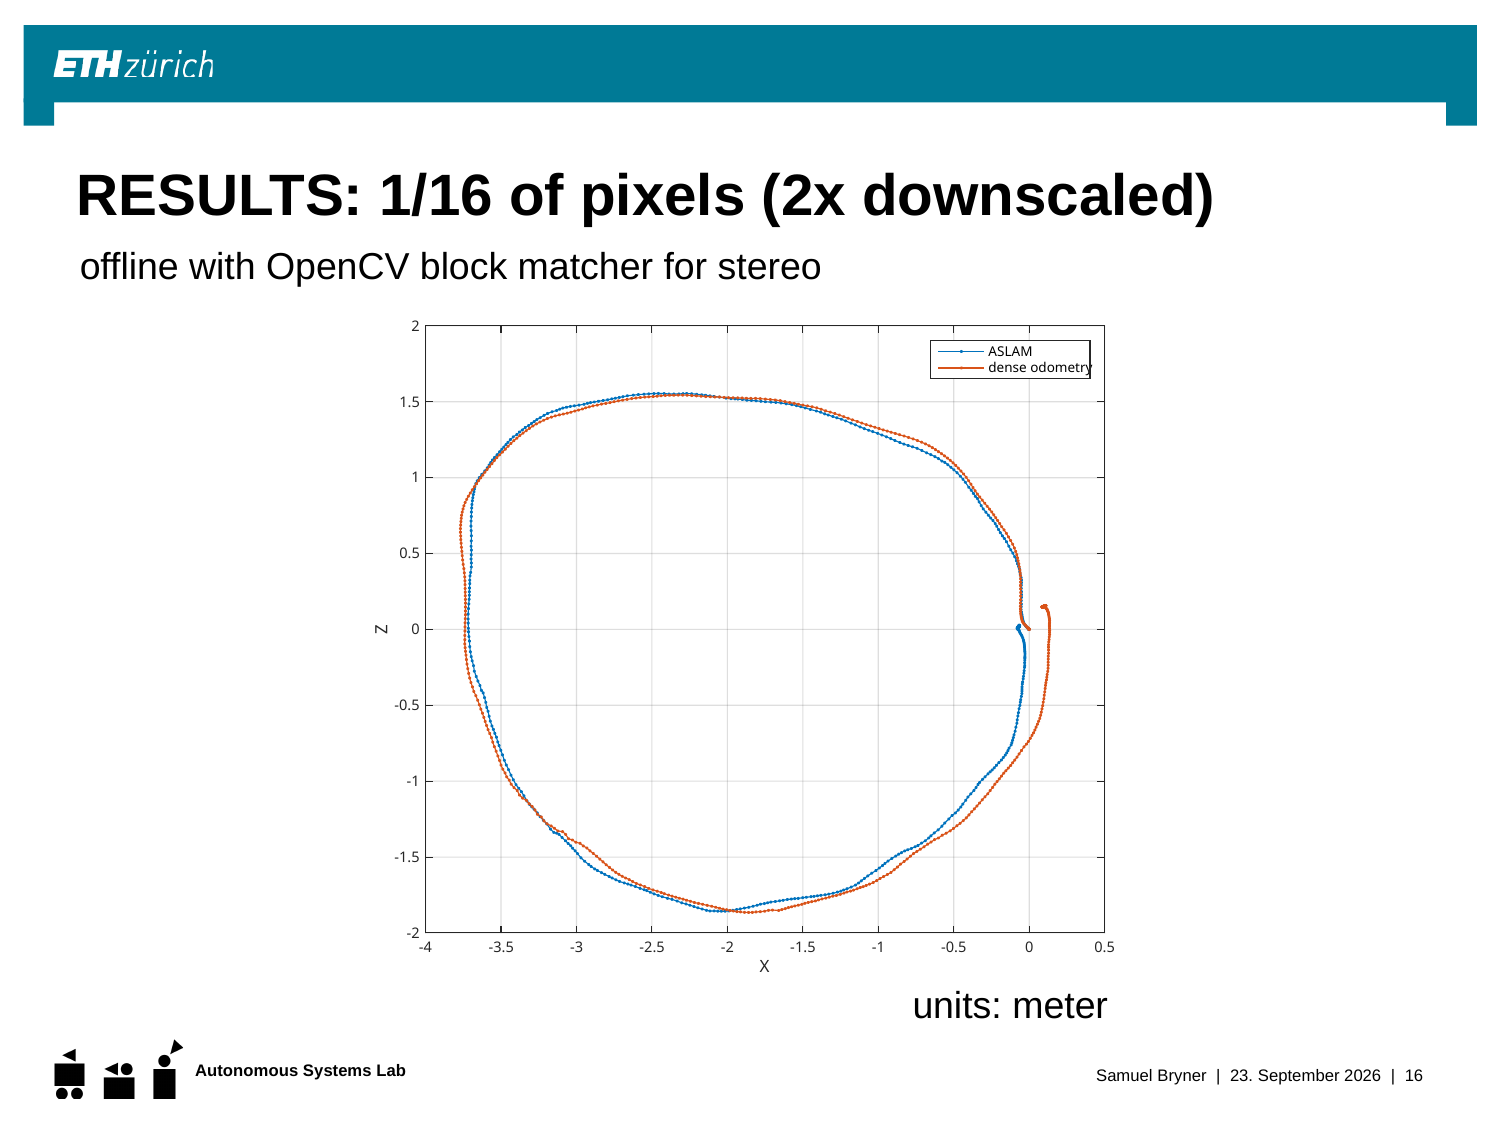

# RESULTS: 1/16 of pixels (2x downscaled)
offline with OpenCV block matcher for stereo
Samuel Bryner
16
units: meter